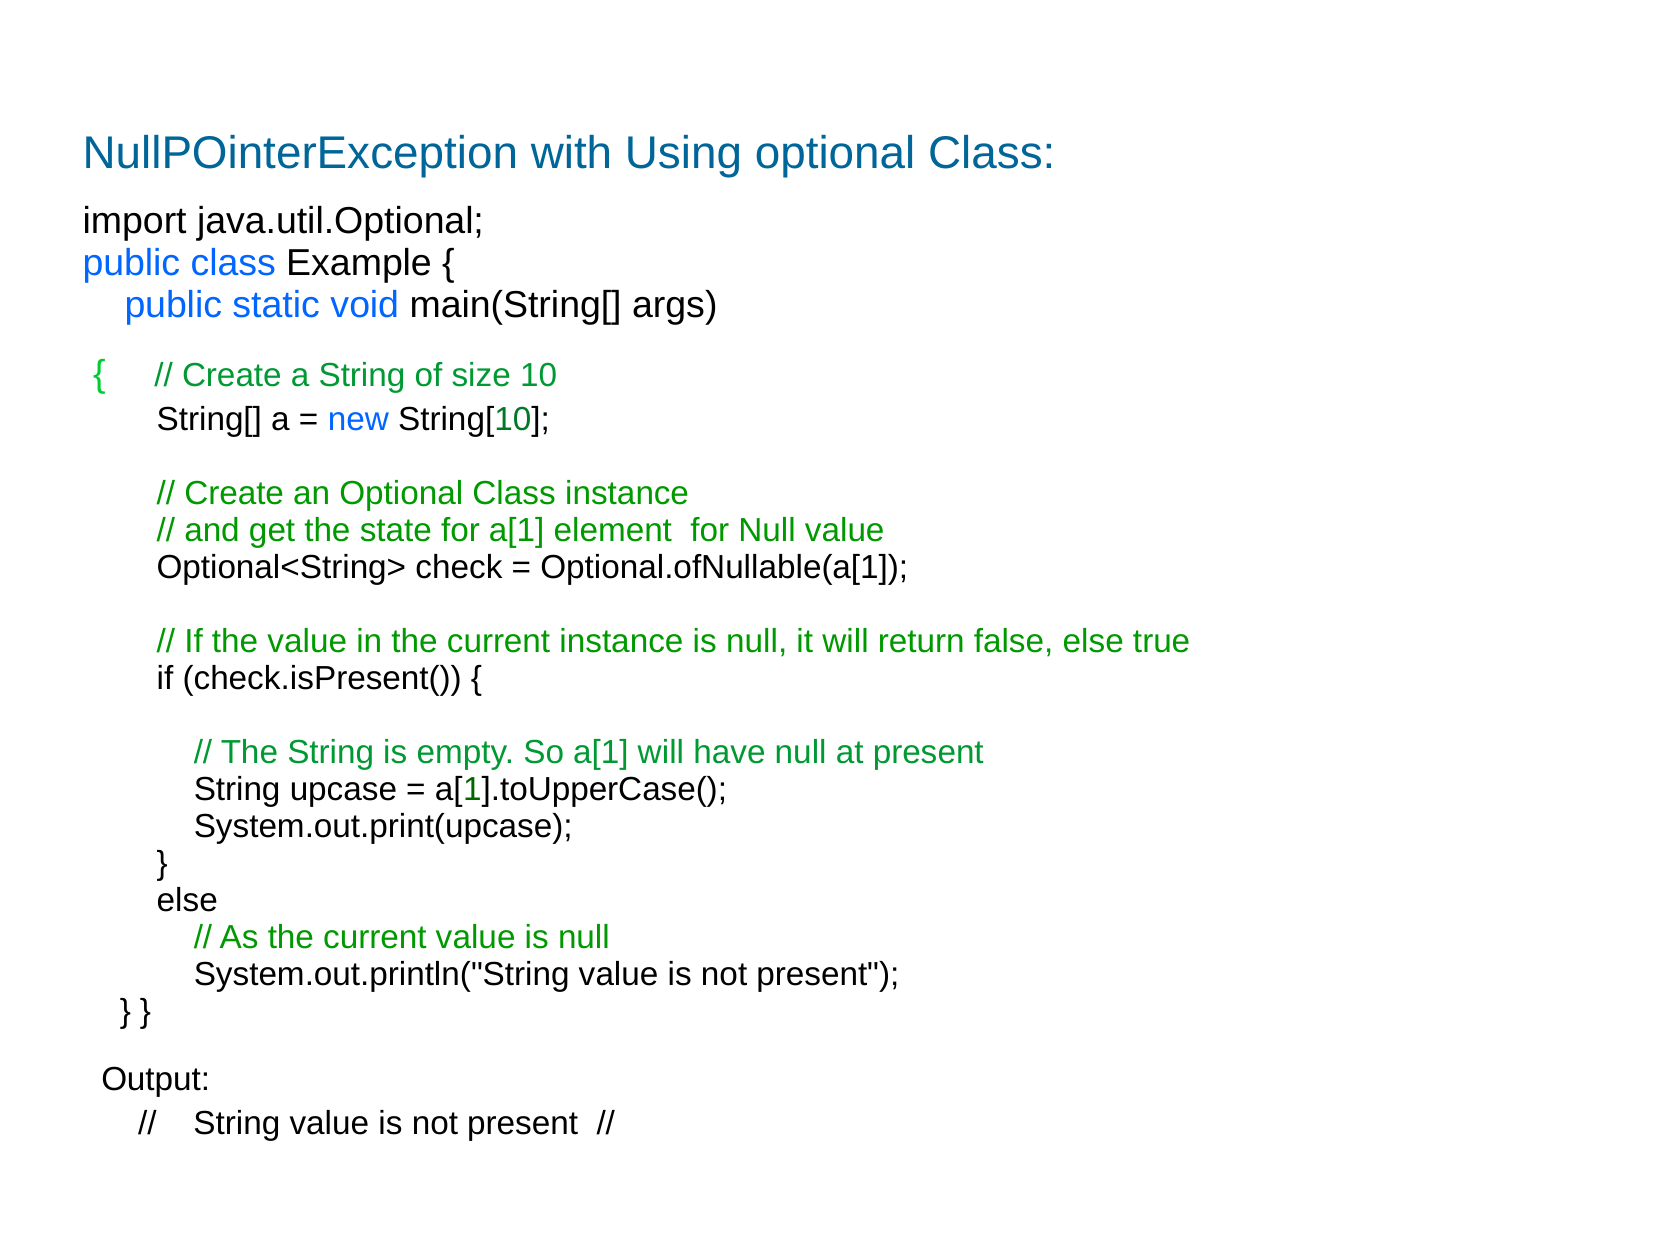

# NullPOinterException with Using optional Class:
import java.util.Optional;
public class Example {
 public static void main(String[] args)
 { // Create a String of size 10
 String[] a = new String[10];
 // Create an Optional Class instance
 // and get the state for a[1] element for Null value
 Optional<String> check = Optional.ofNullable(a[1]);
 // If the value in the current instance is null, it will return false, else true
 if (check.isPresent()) {
 // The String is empty. So a[1] will have null at present
 String upcase = a[1].toUpperCase();
 System.out.print(upcase);
 }
 else
 // As the current value is null
 System.out.println("String value is not present");
 } }
 Output:
 // String value is not present //